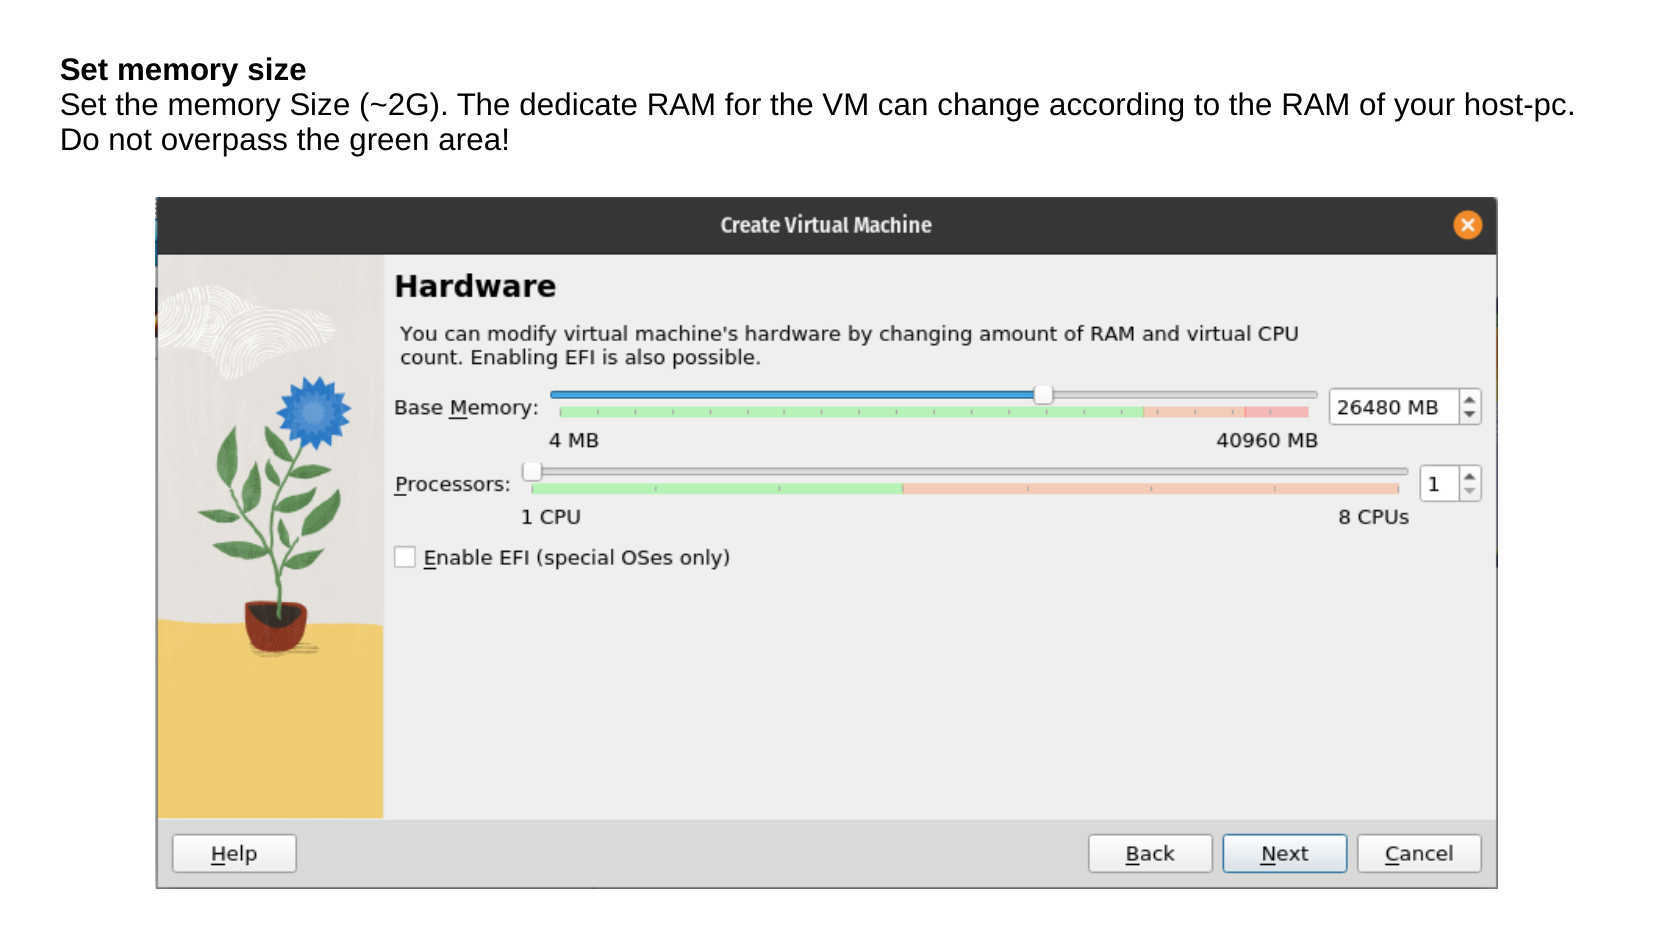

Set memory size
Set the memory Size (~2G). The dedicate RAM for the VM can change according to the RAM of your host-pc. Do not overpass the green area!